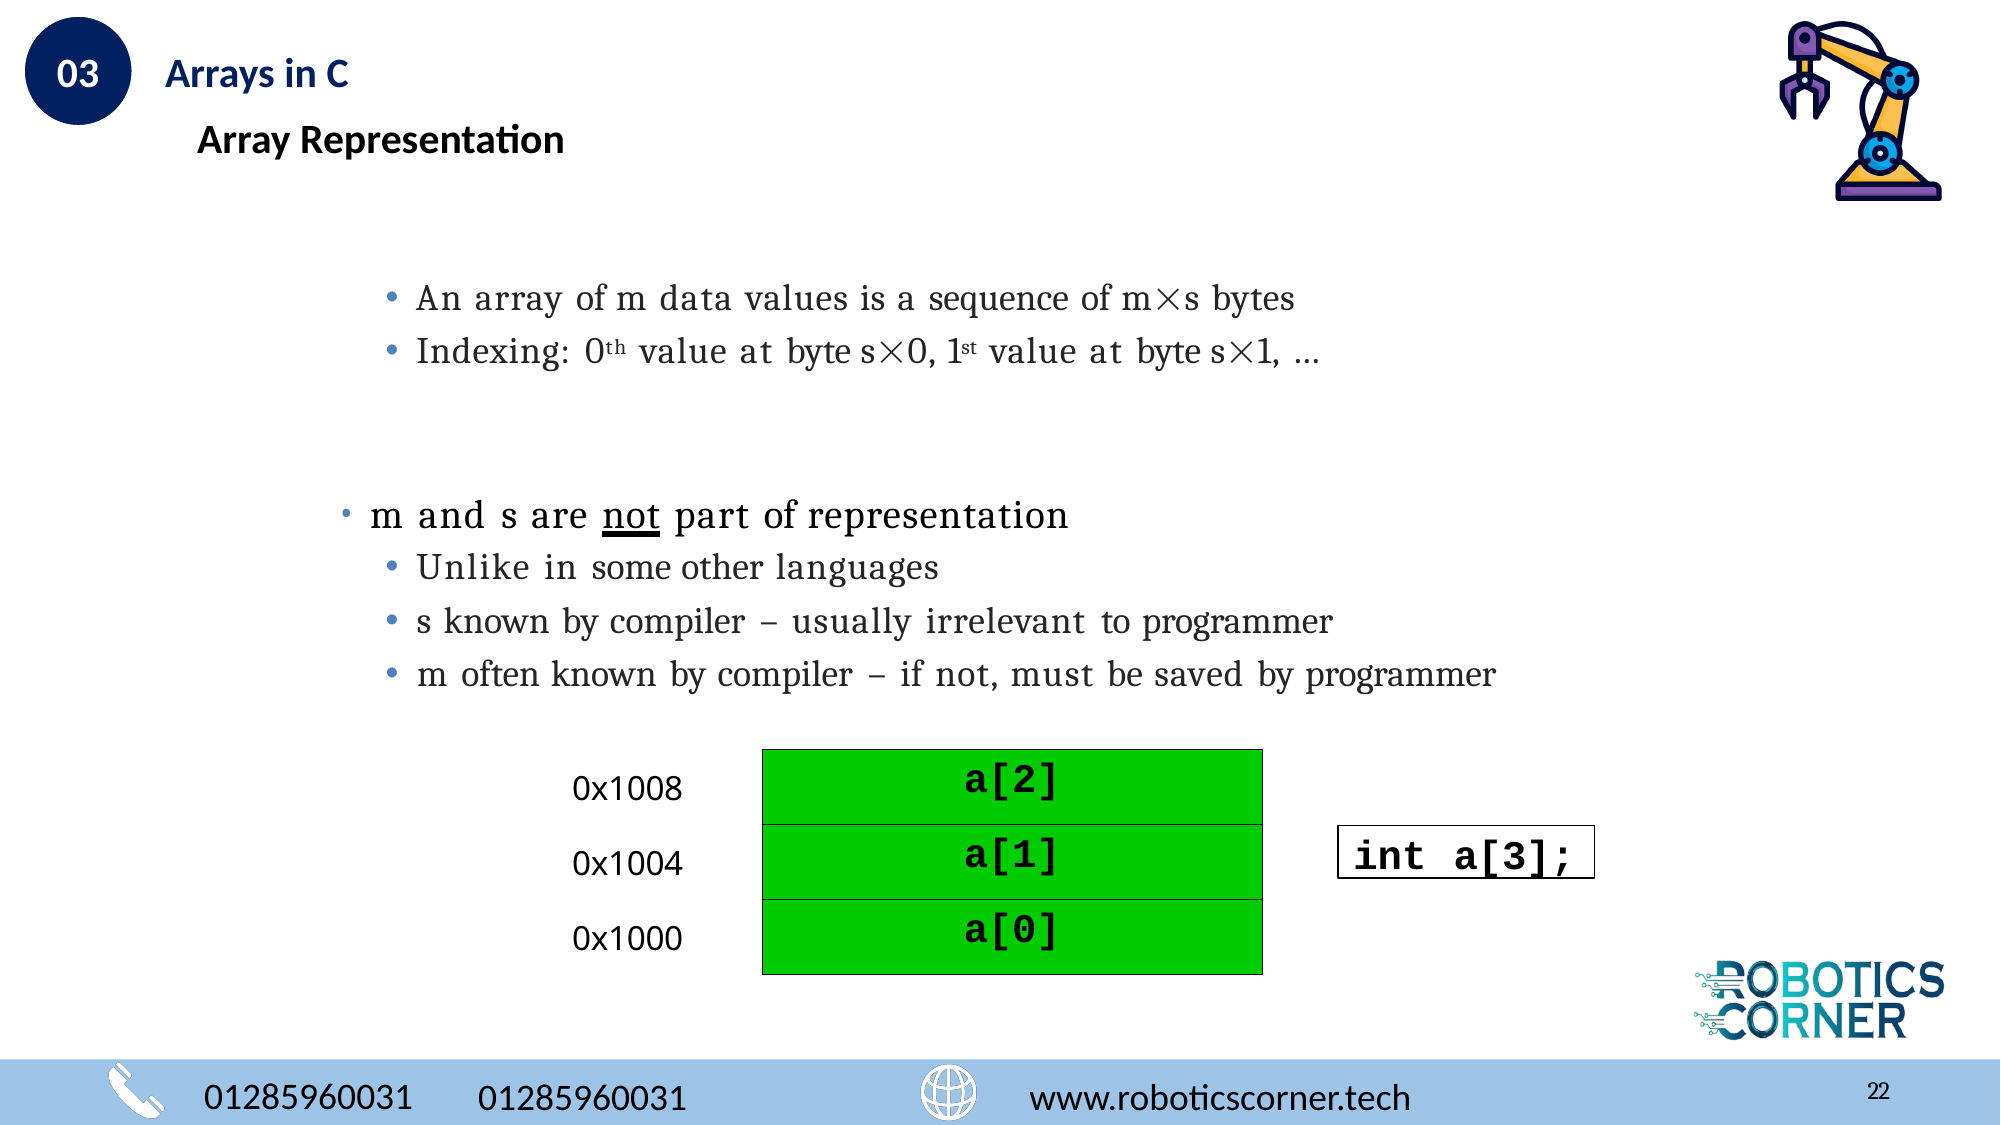

# Array Representation
03
Arrays in C
🞄 An array of m data values is a sequence of ms bytes
🞄 Indexing: 0th value at byte s0, 1st value at byte s1, …
m and s are not part of representation
🞄 Unlike in some other languages
🞄 s known by compiler – usually irrelevant to programmer
🞄 m often known by compiler – if not, must be saved by programmer
| a[2] |
| --- |
| a[1] |
| a[0] |
0x1008
0x1004
0x1000
int a[3];